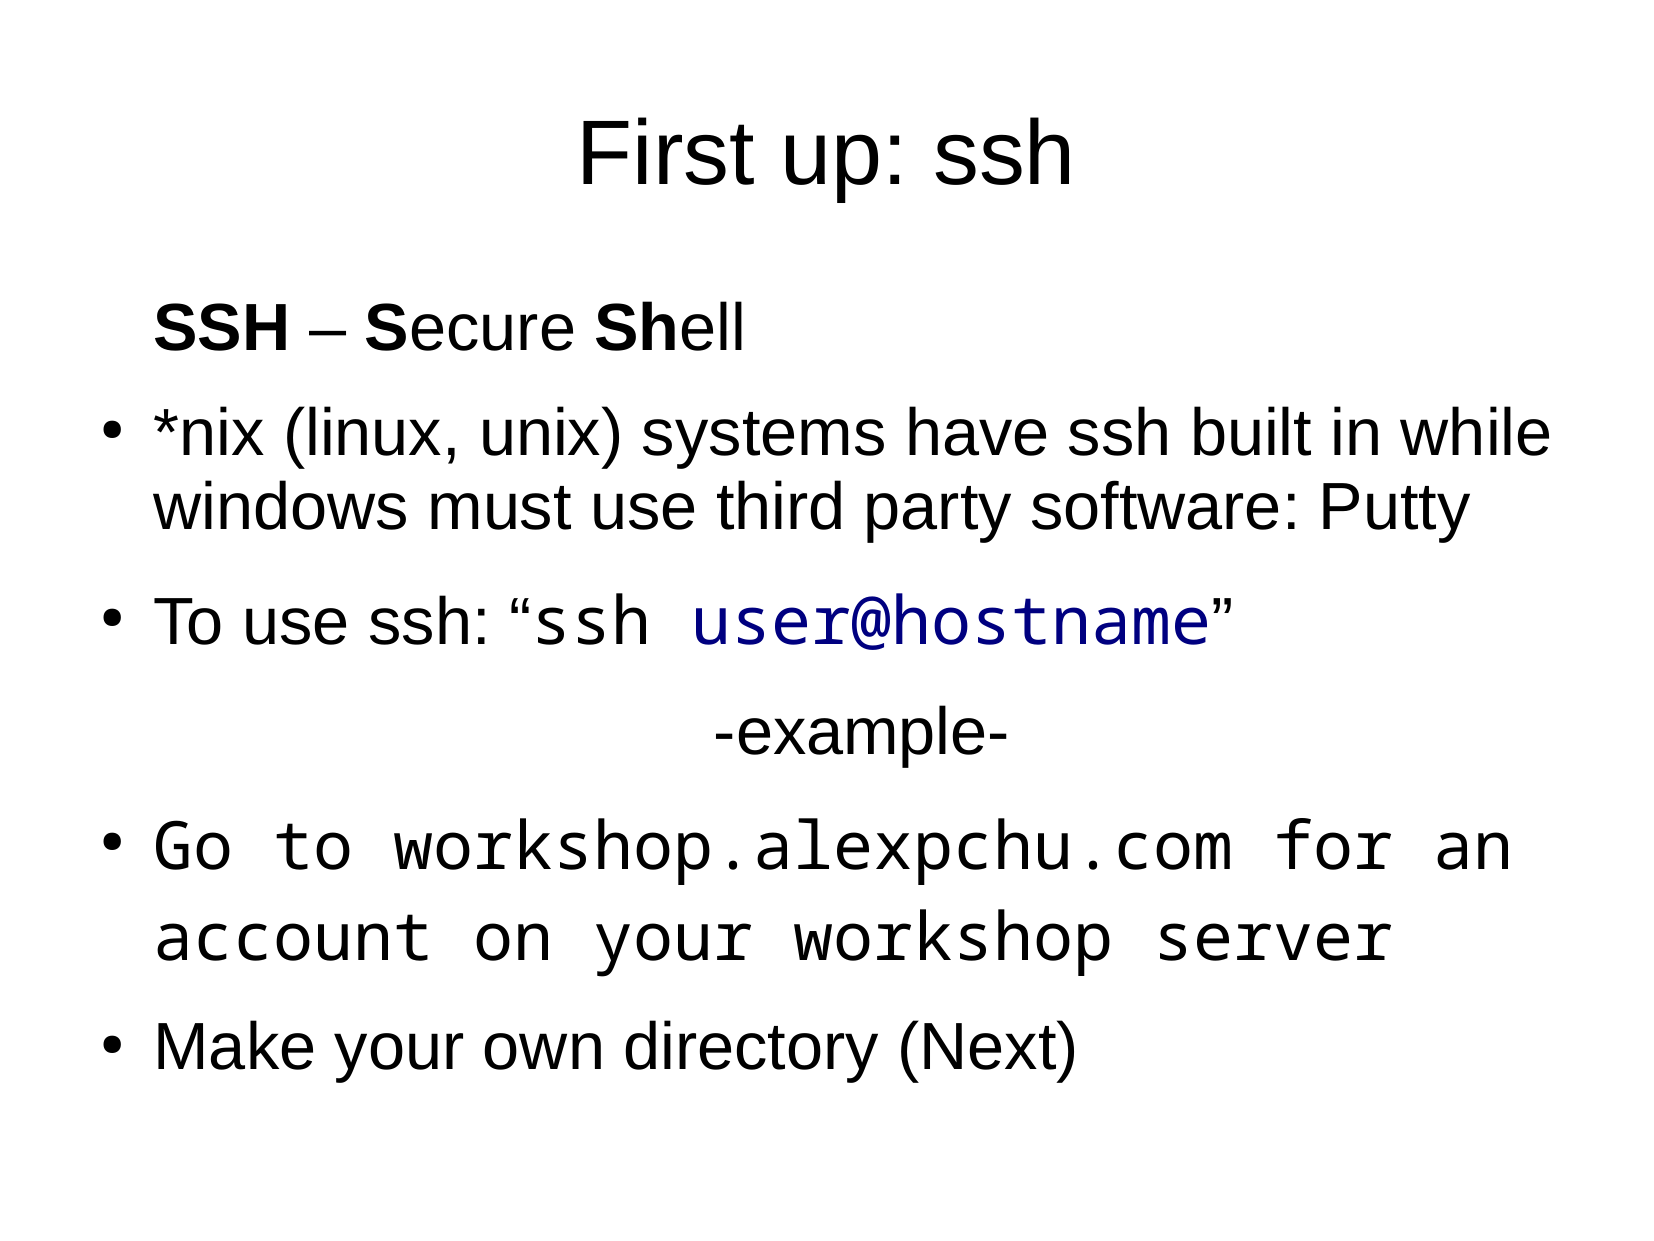

# First up: ssh
SSH – Secure Shell
*nix (linux, unix) systems have ssh built in while windows must use third party software: Putty
To use ssh: “ssh user@hostname”
-example-
Go to workshop.alexpchu.com for an account on your workshop server
Make your own directory (Next)